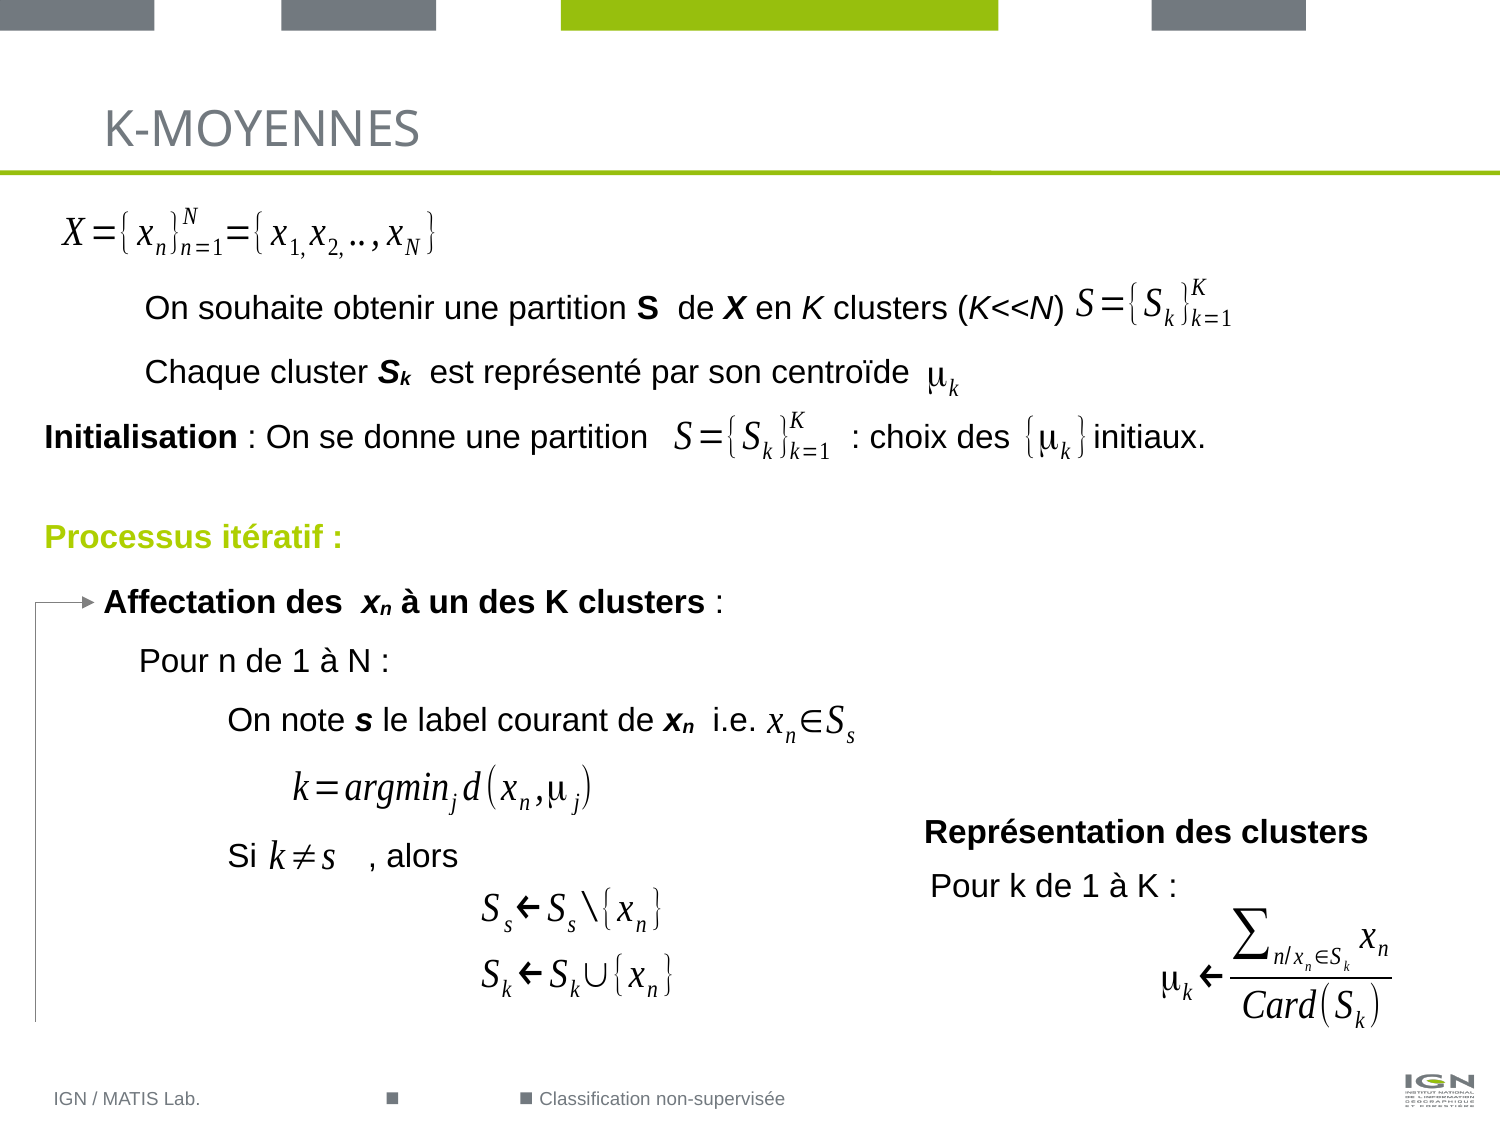

K-MOYENNES
On souhaite obtenir une partition S de X en K clusters (K<<N)
Chaque cluster Sk est représenté par son centroïde
Initialisation : On se donne une partition : choix des initiaux.
Processus itératif :
Affectation des xn à un des K clusters :
Pour n de 1 à N :
On note s le label courant de xn i.e.
Représentation des clusters
Si , alors
Pour k de 1 à K :
IGN / MATIS Lab.
Classification non-supervisée